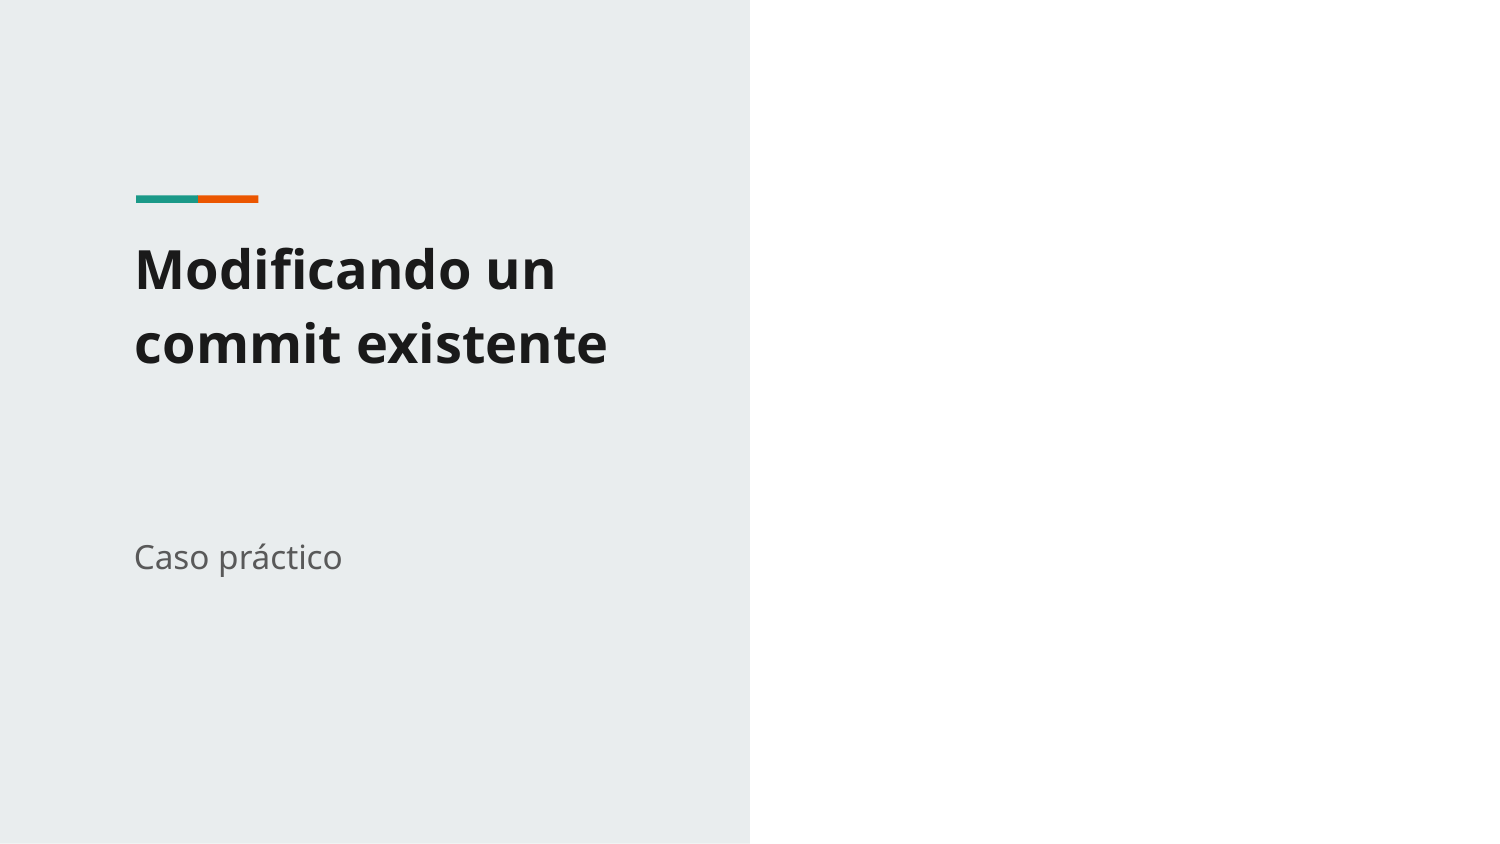

# Modificando un commit existente
Caso práctico